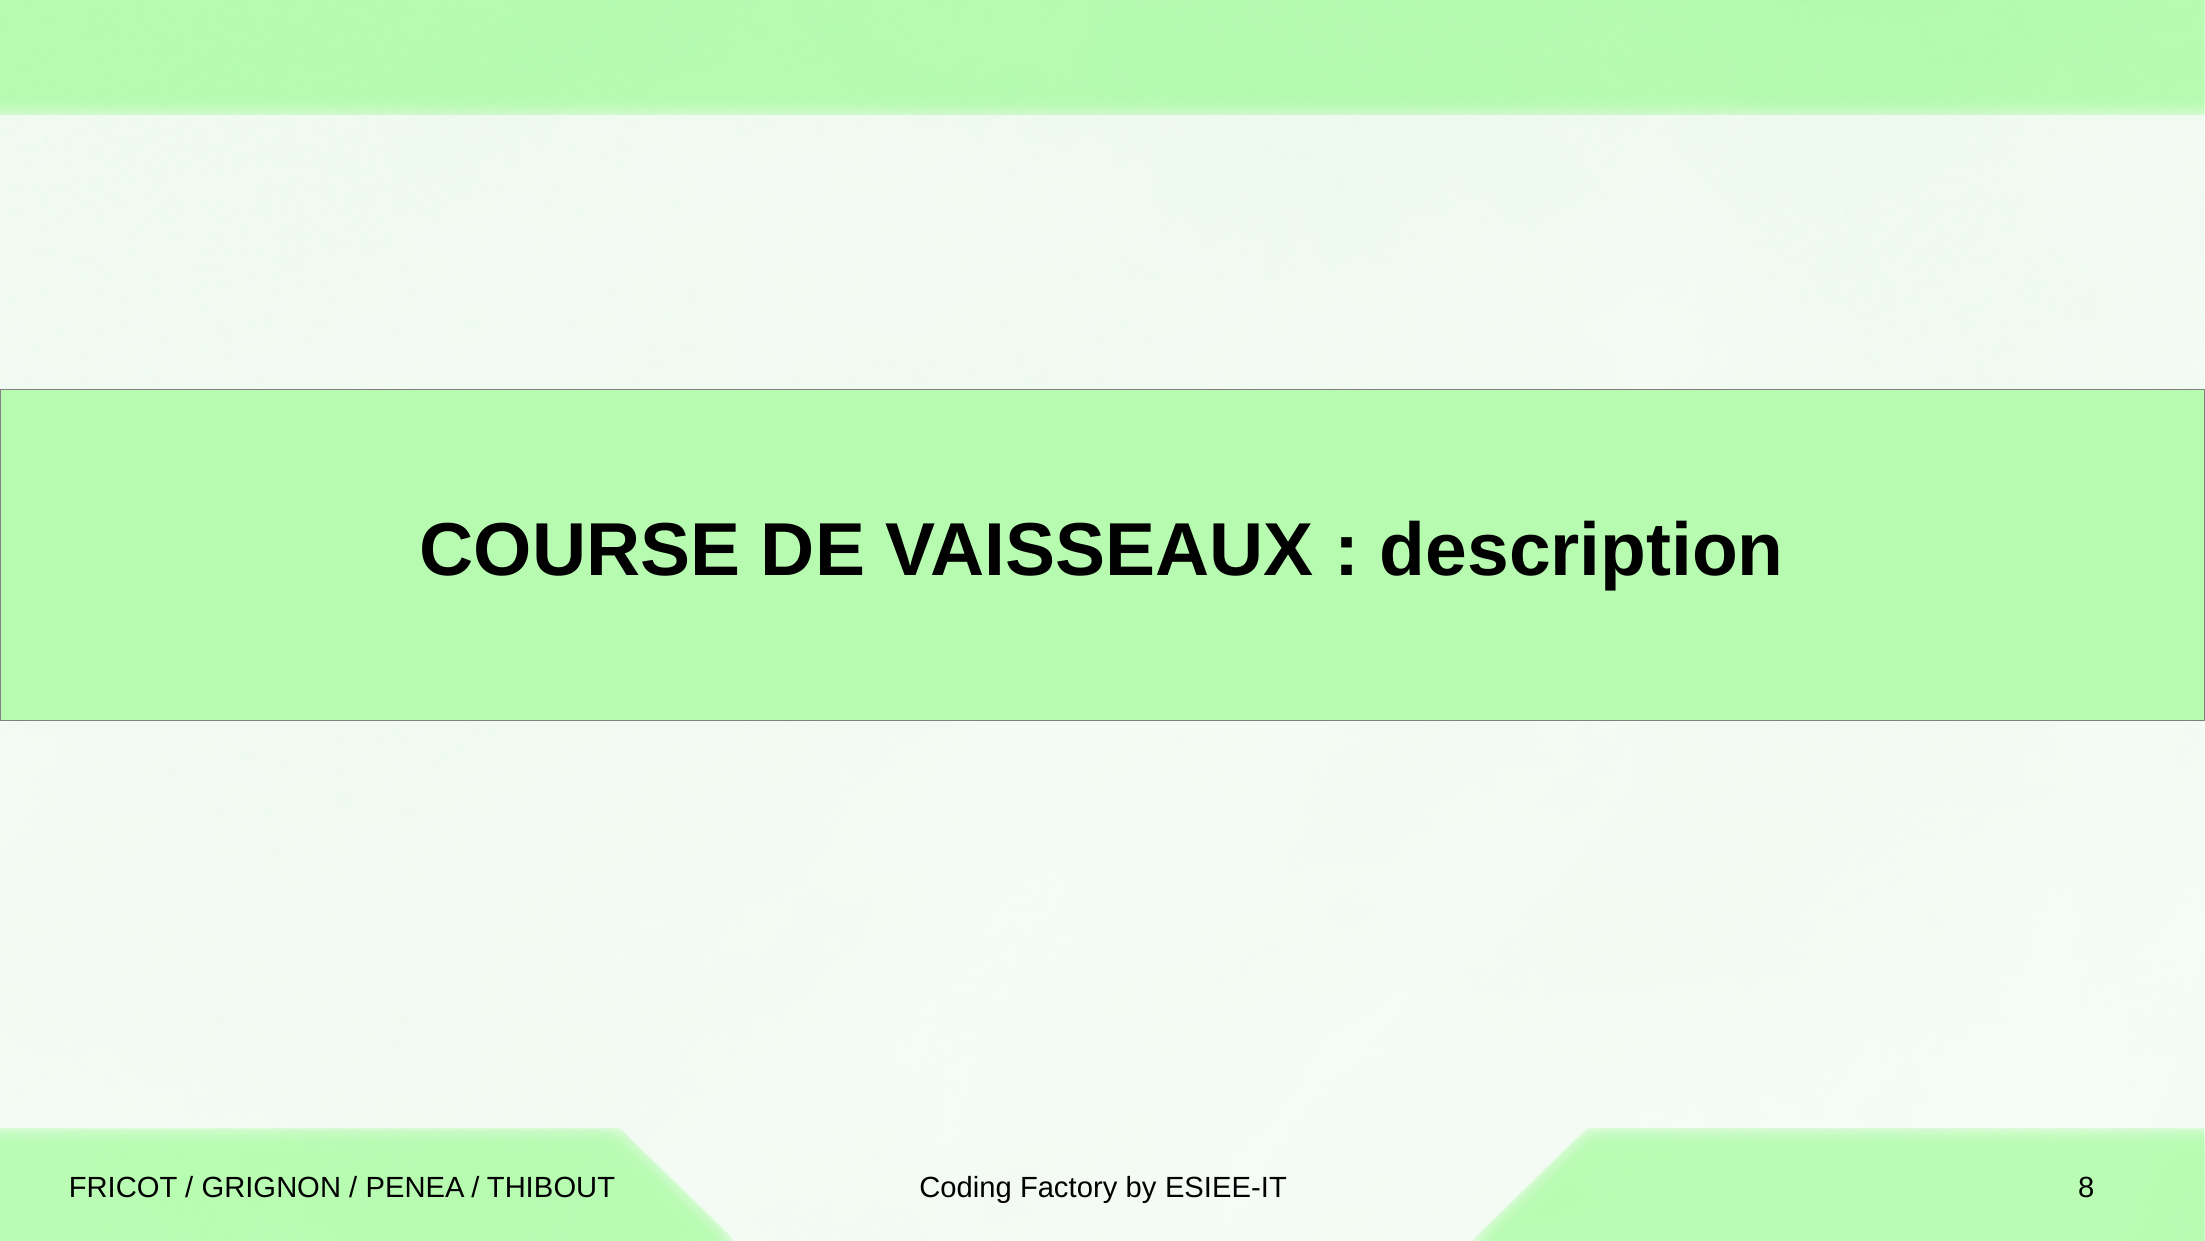

# COURSE DE VAISSEAUX : description
FRICOT / GRIGNON / PENEA / THIBOUT
Coding Factory by ESIEE-IT
8